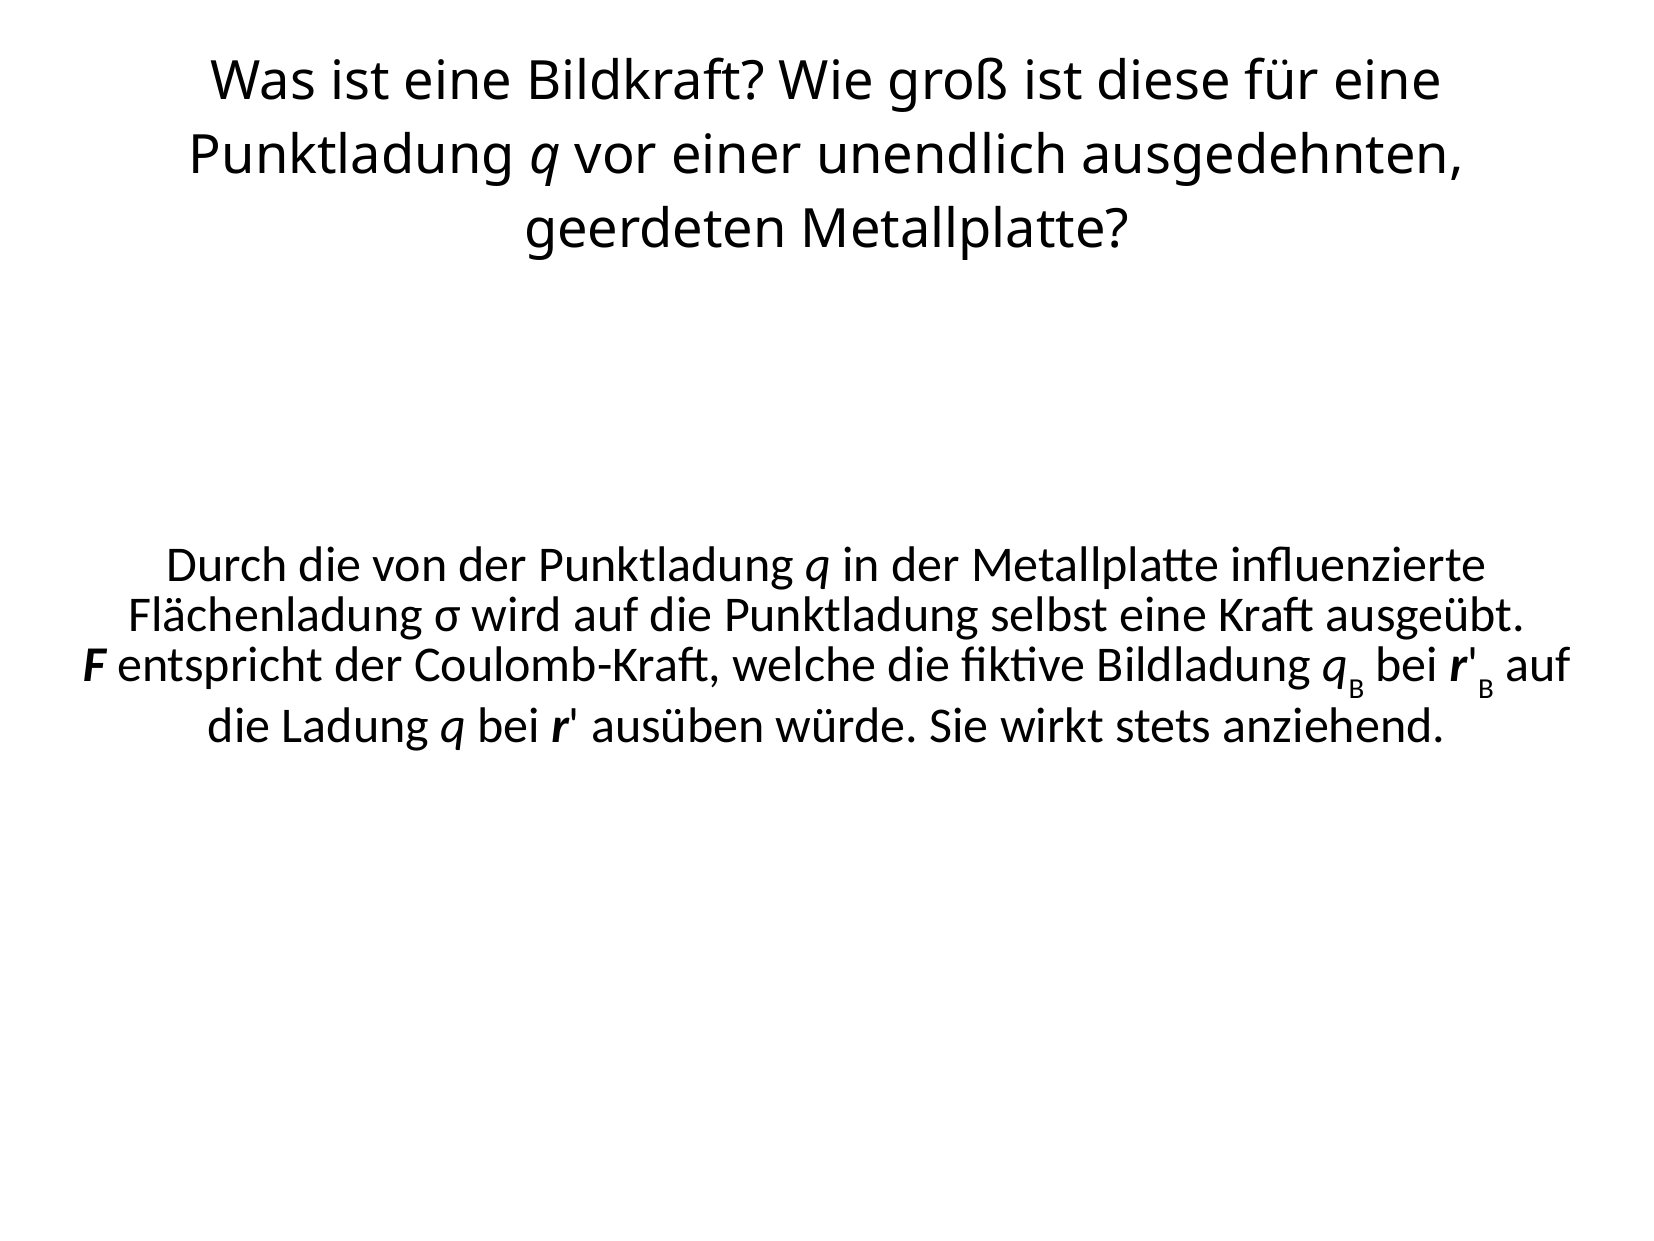

# Was ist eine Bildkraft? Wie groß ist diese für eine Punktladung q vor einer unendlich ausgedehnten, geerdeten Metallplatte?
Durch die von der Punktladung q in der Metallplatte influenzierte Flächenladung σ wird auf die Punktladung selbst eine Kraft ausgeübt.
F entspricht der Coulomb-Kraft, welche die fiktive Bildladung qB bei r'B auf die Ladung q bei r' ausüben würde. Sie wirkt stets anziehend.